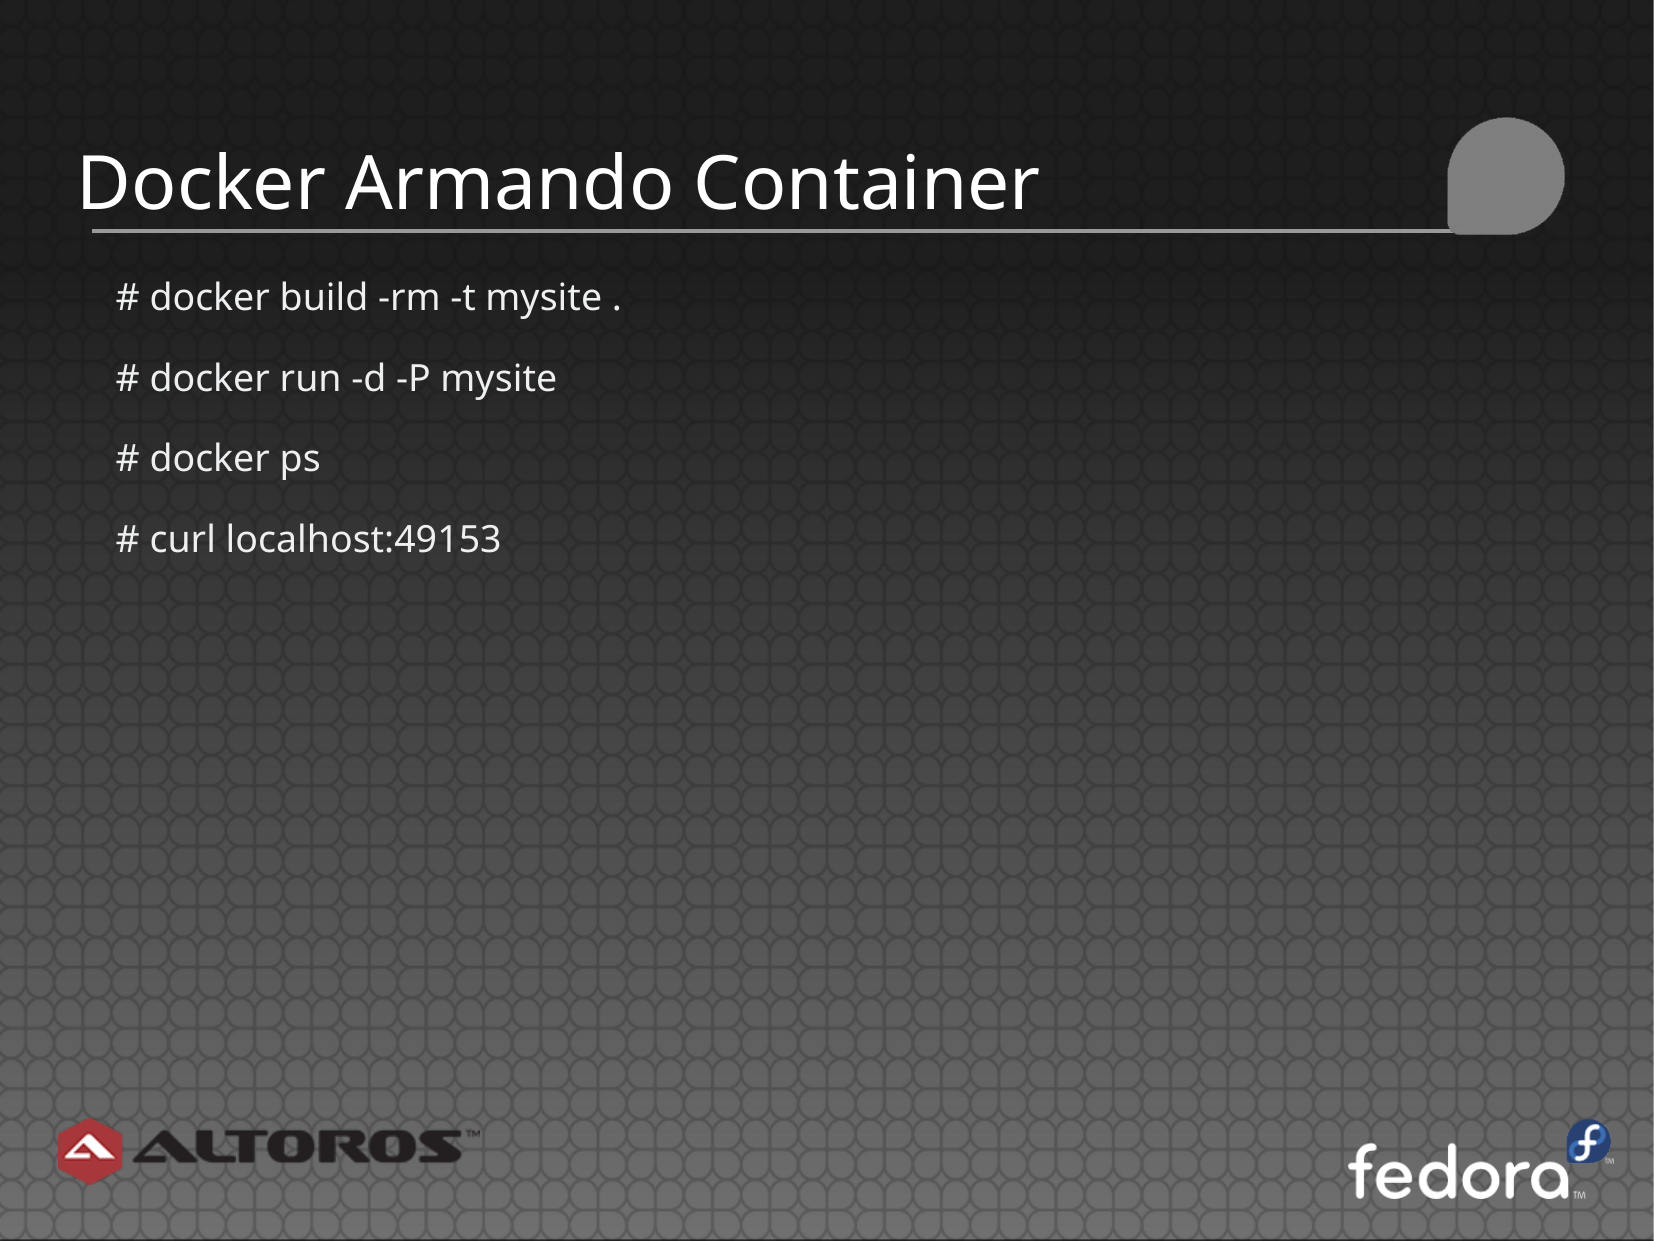

# docker build -rm -t mysite .
# docker run -d -P mysite
# docker ps
# curl localhost:49153
# Docker Armando Container